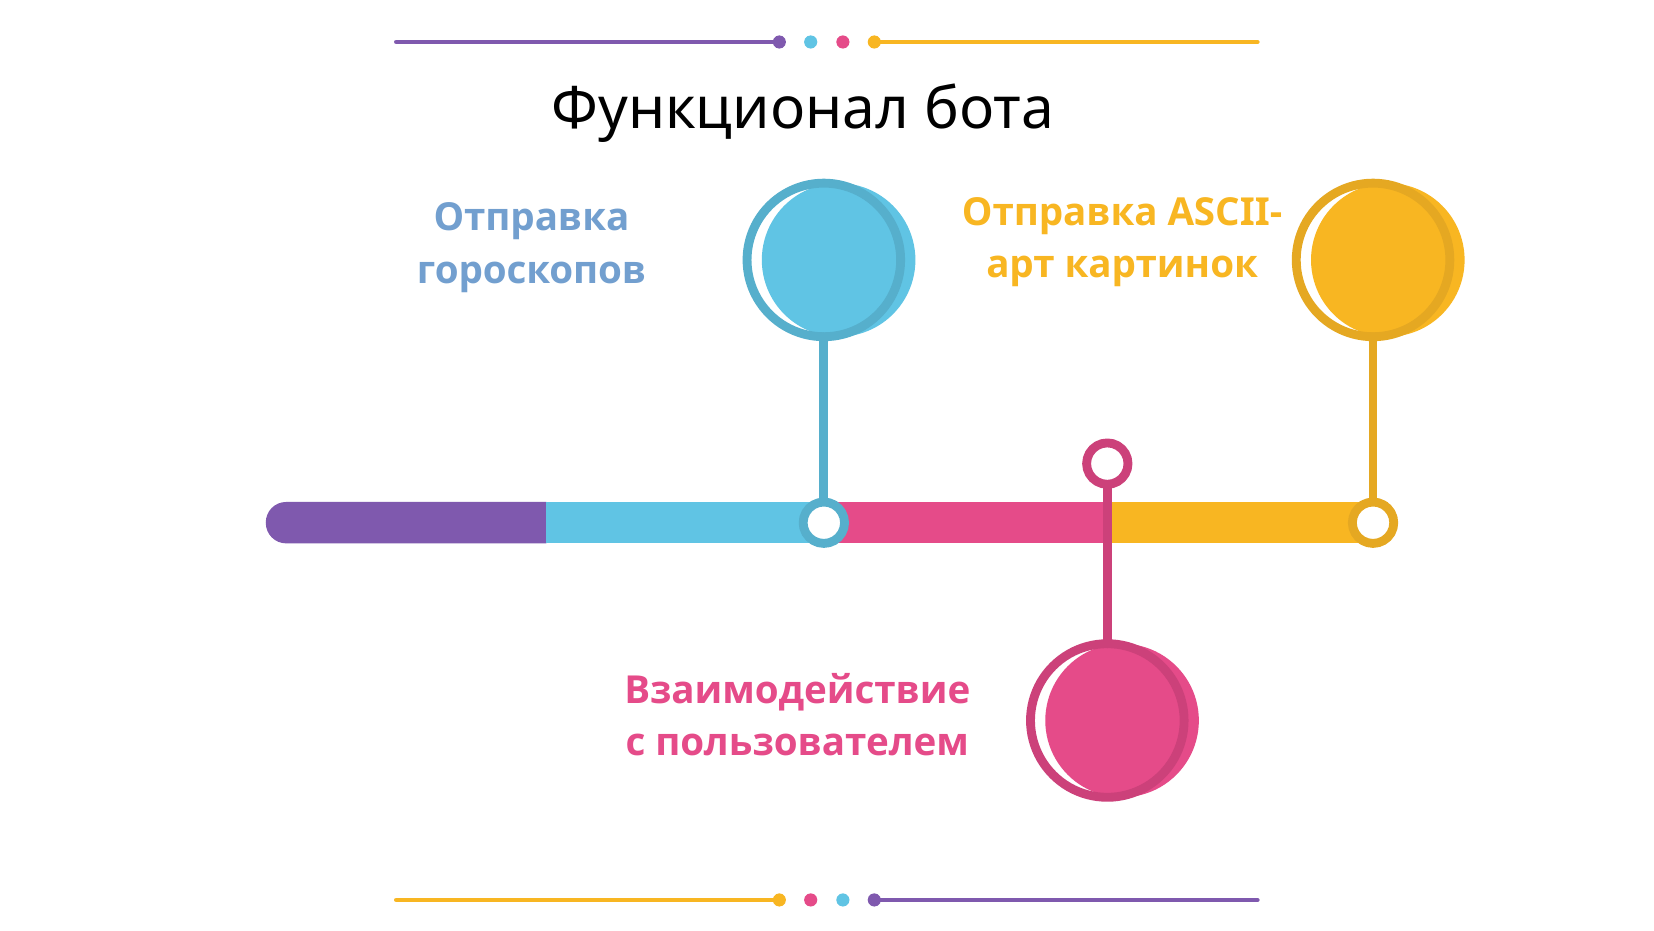

Функционал бота
Отправка ASCII-арт картинок
# Отправка гороскопов
Взаимодействие с пользователем